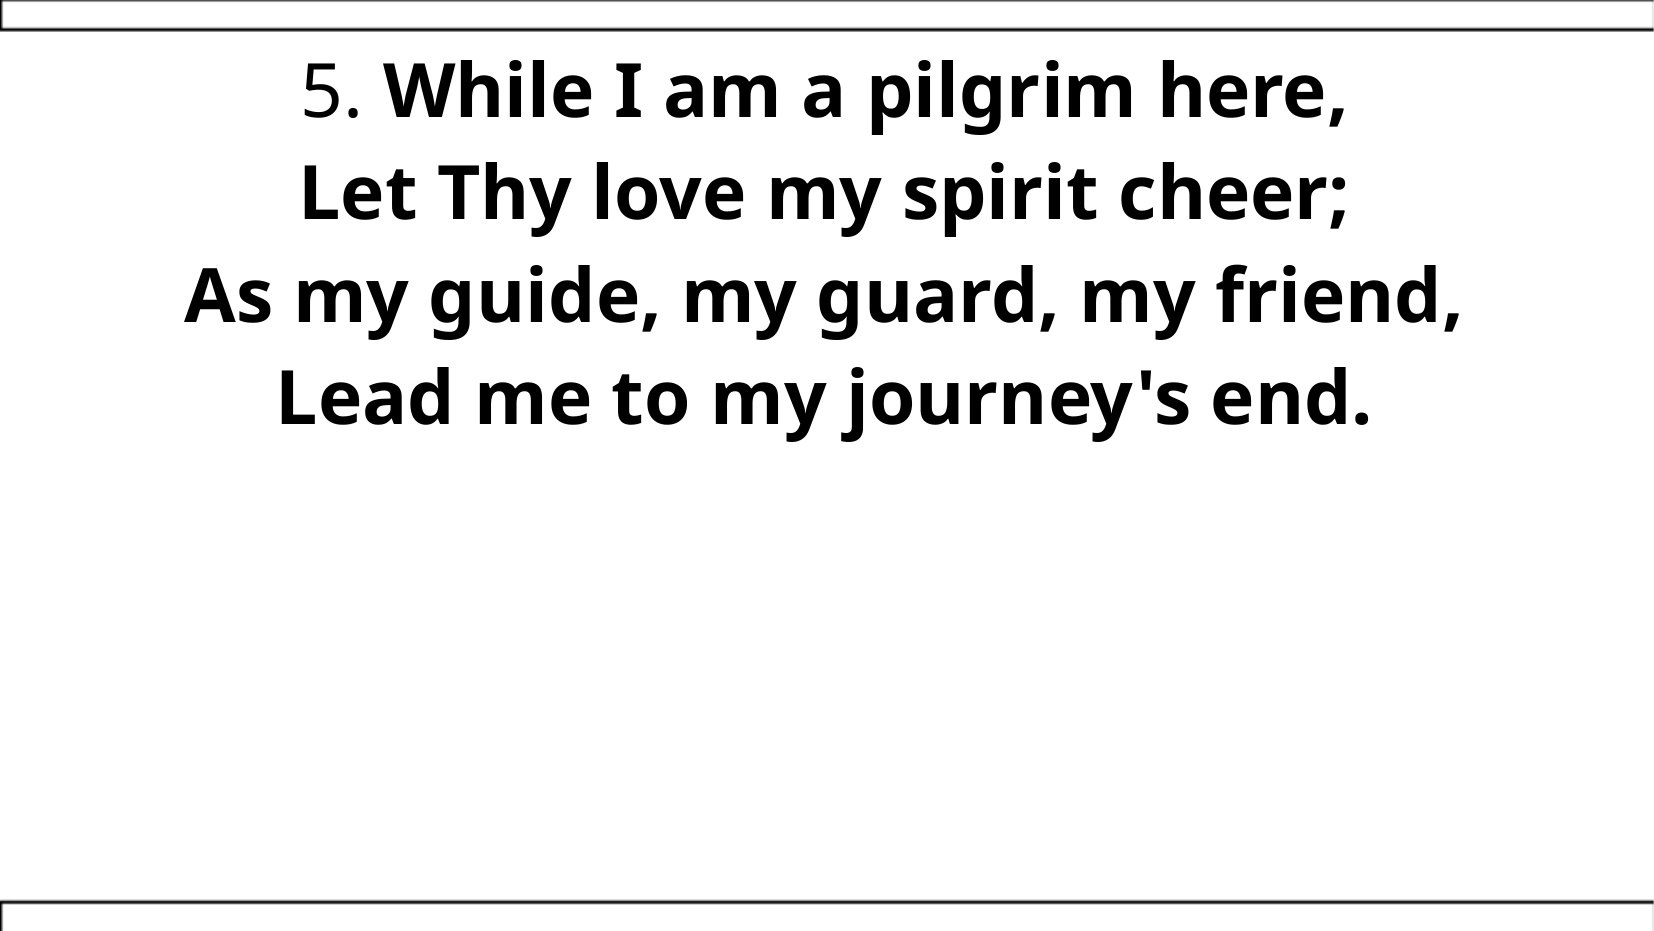

5. While I am a pilgrim here,
Let Thy love my spirit cheer;
As my guide, my guard, my friend,
Lead me to my journey's end.